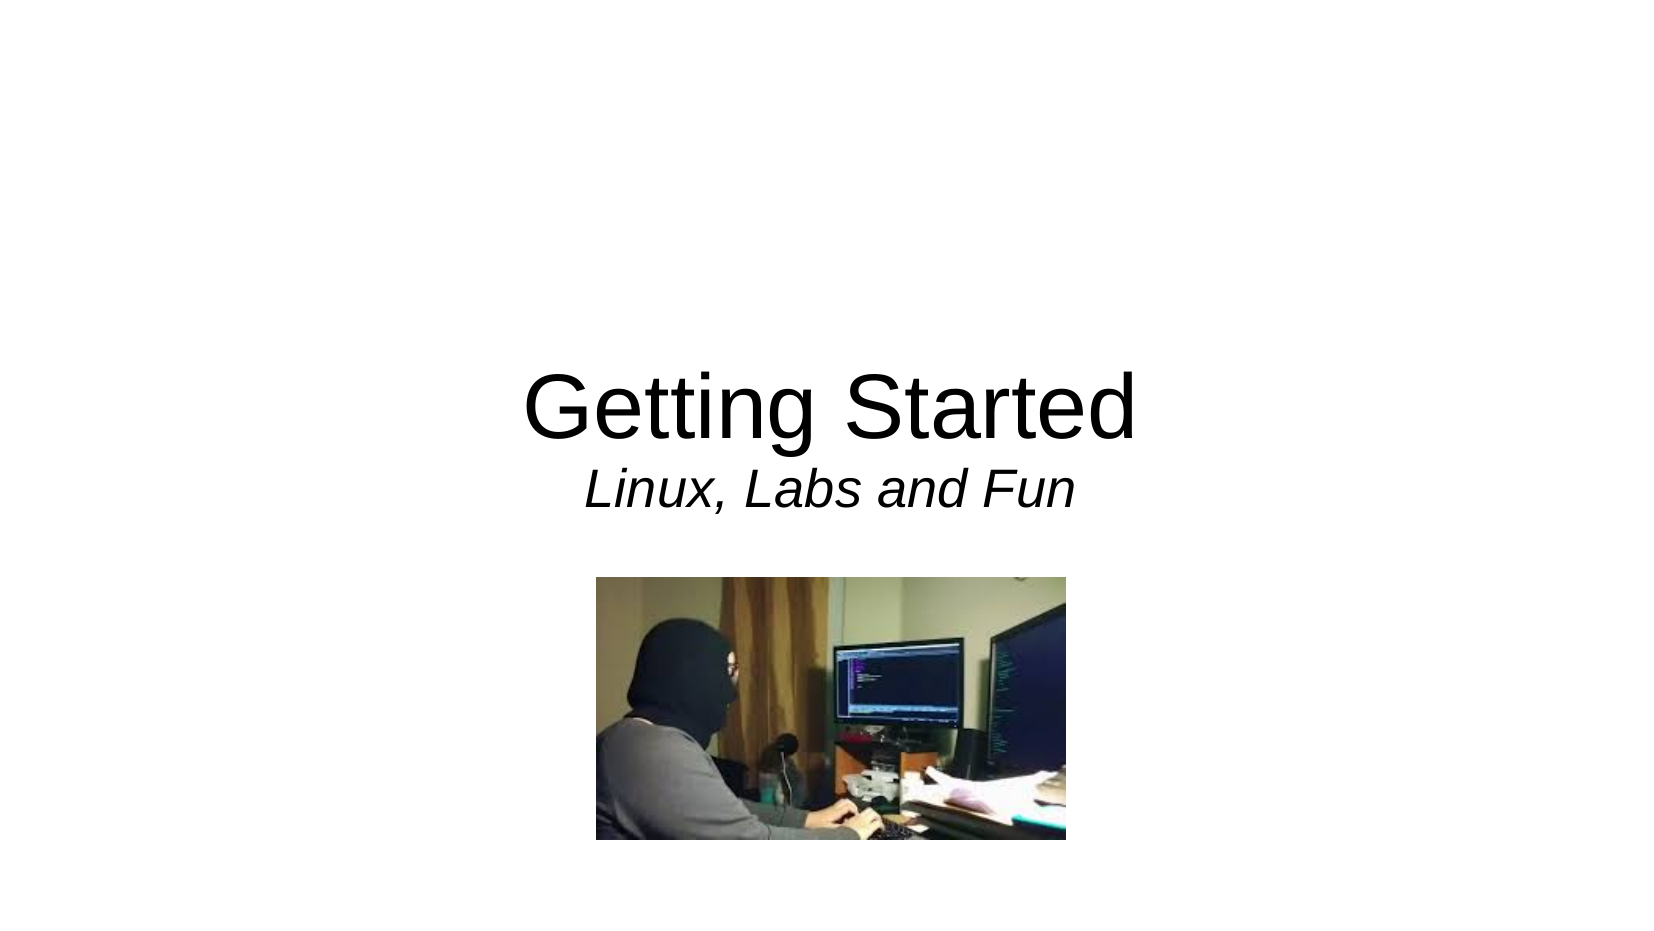

# Getting Started Linux, Labs and Fun